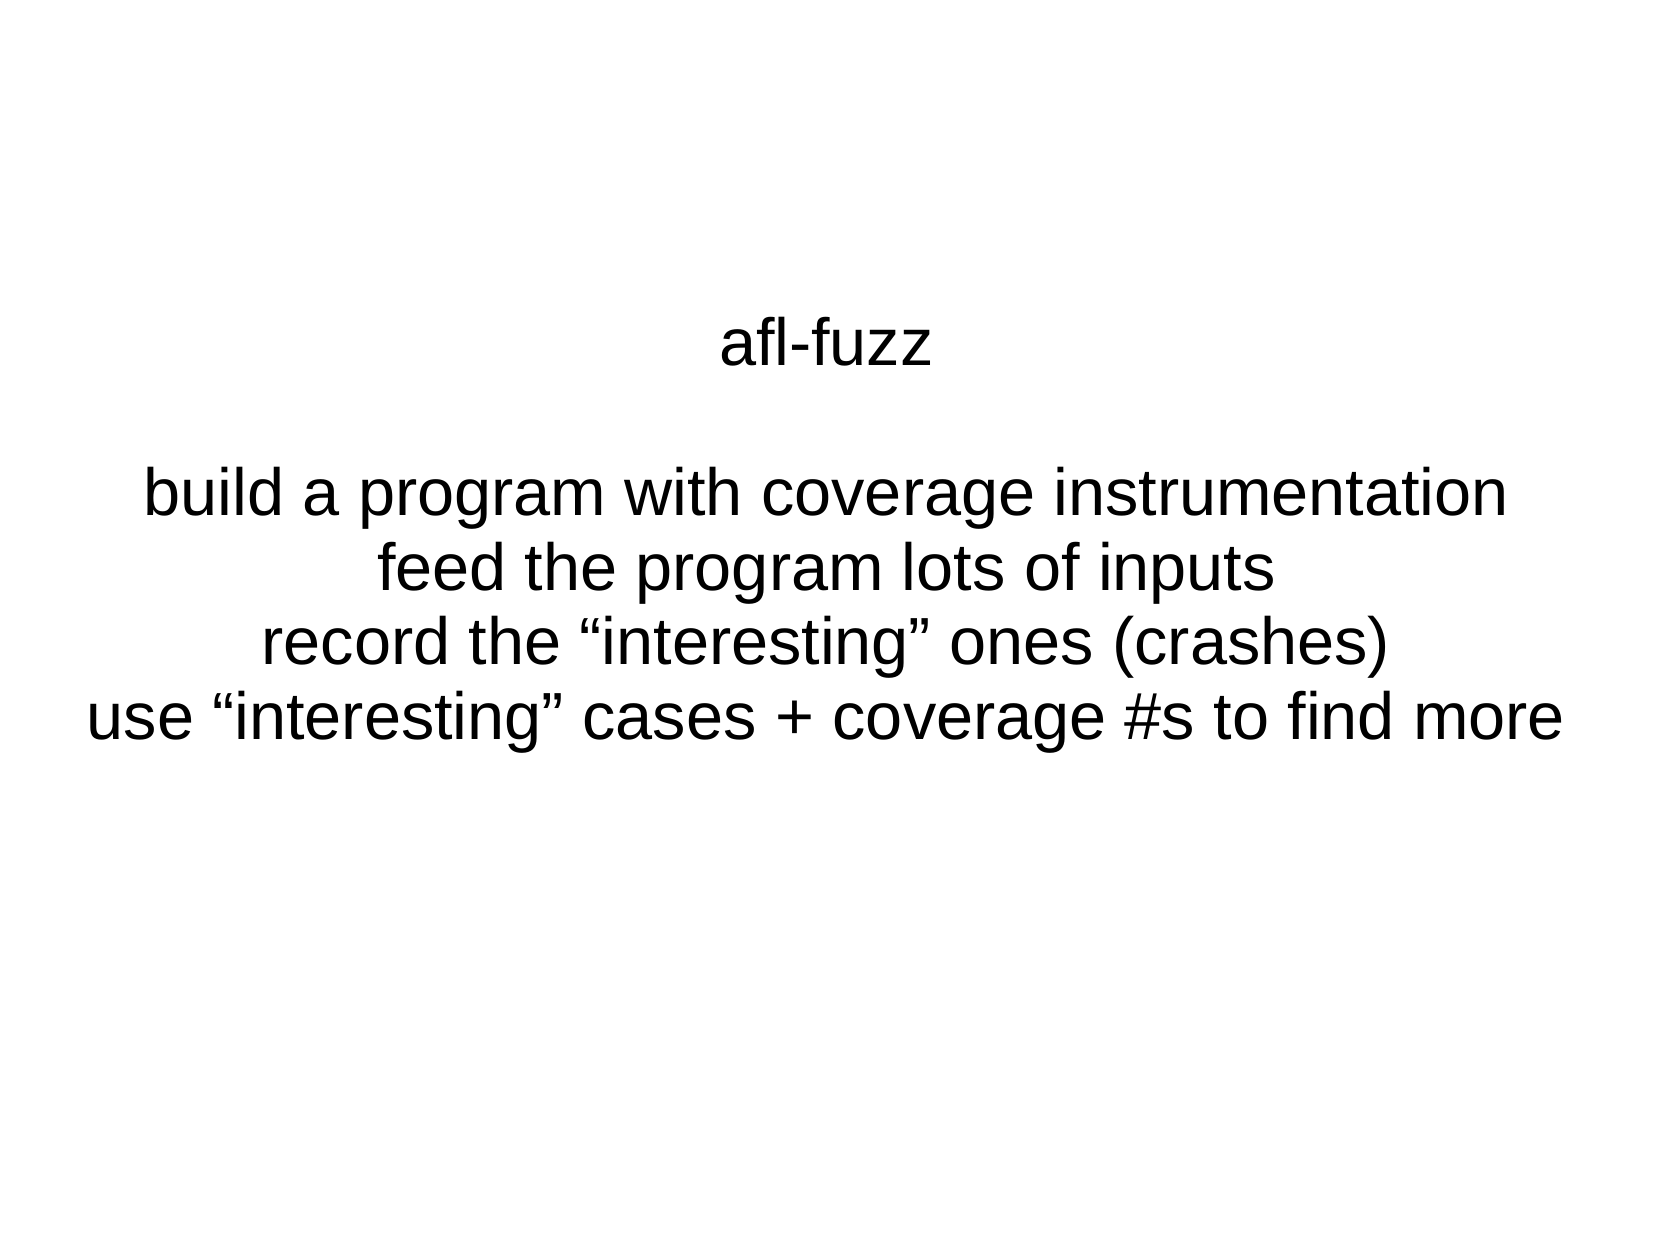

# afl-fuzz
build a program with coverage instrumentation
feed the program lots of inputs
record the “interesting” ones (crashes)
use “interesting” cases + coverage #s to find more